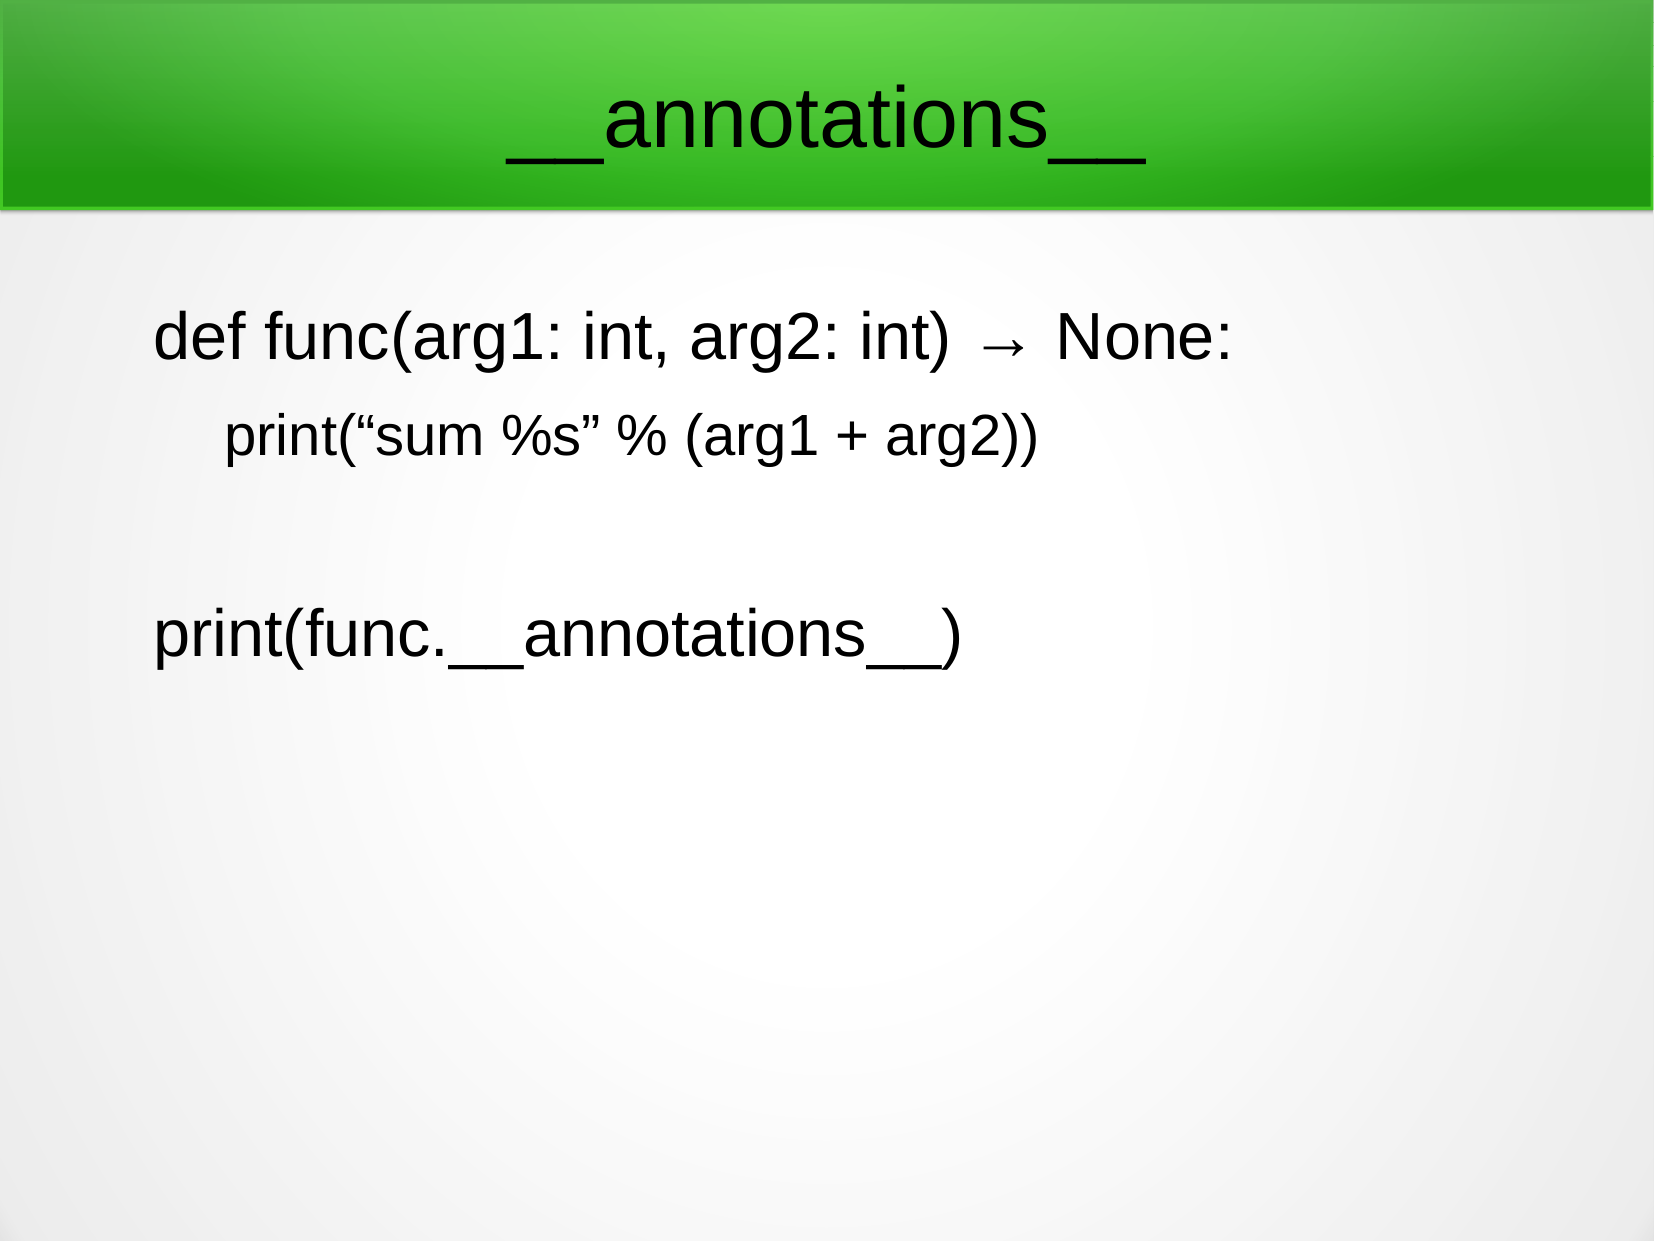

# __annotations__
def func(arg1: int, arg2: int) → None:
print(“sum %s” % (arg1 + arg2))
print(func.__annotations__)